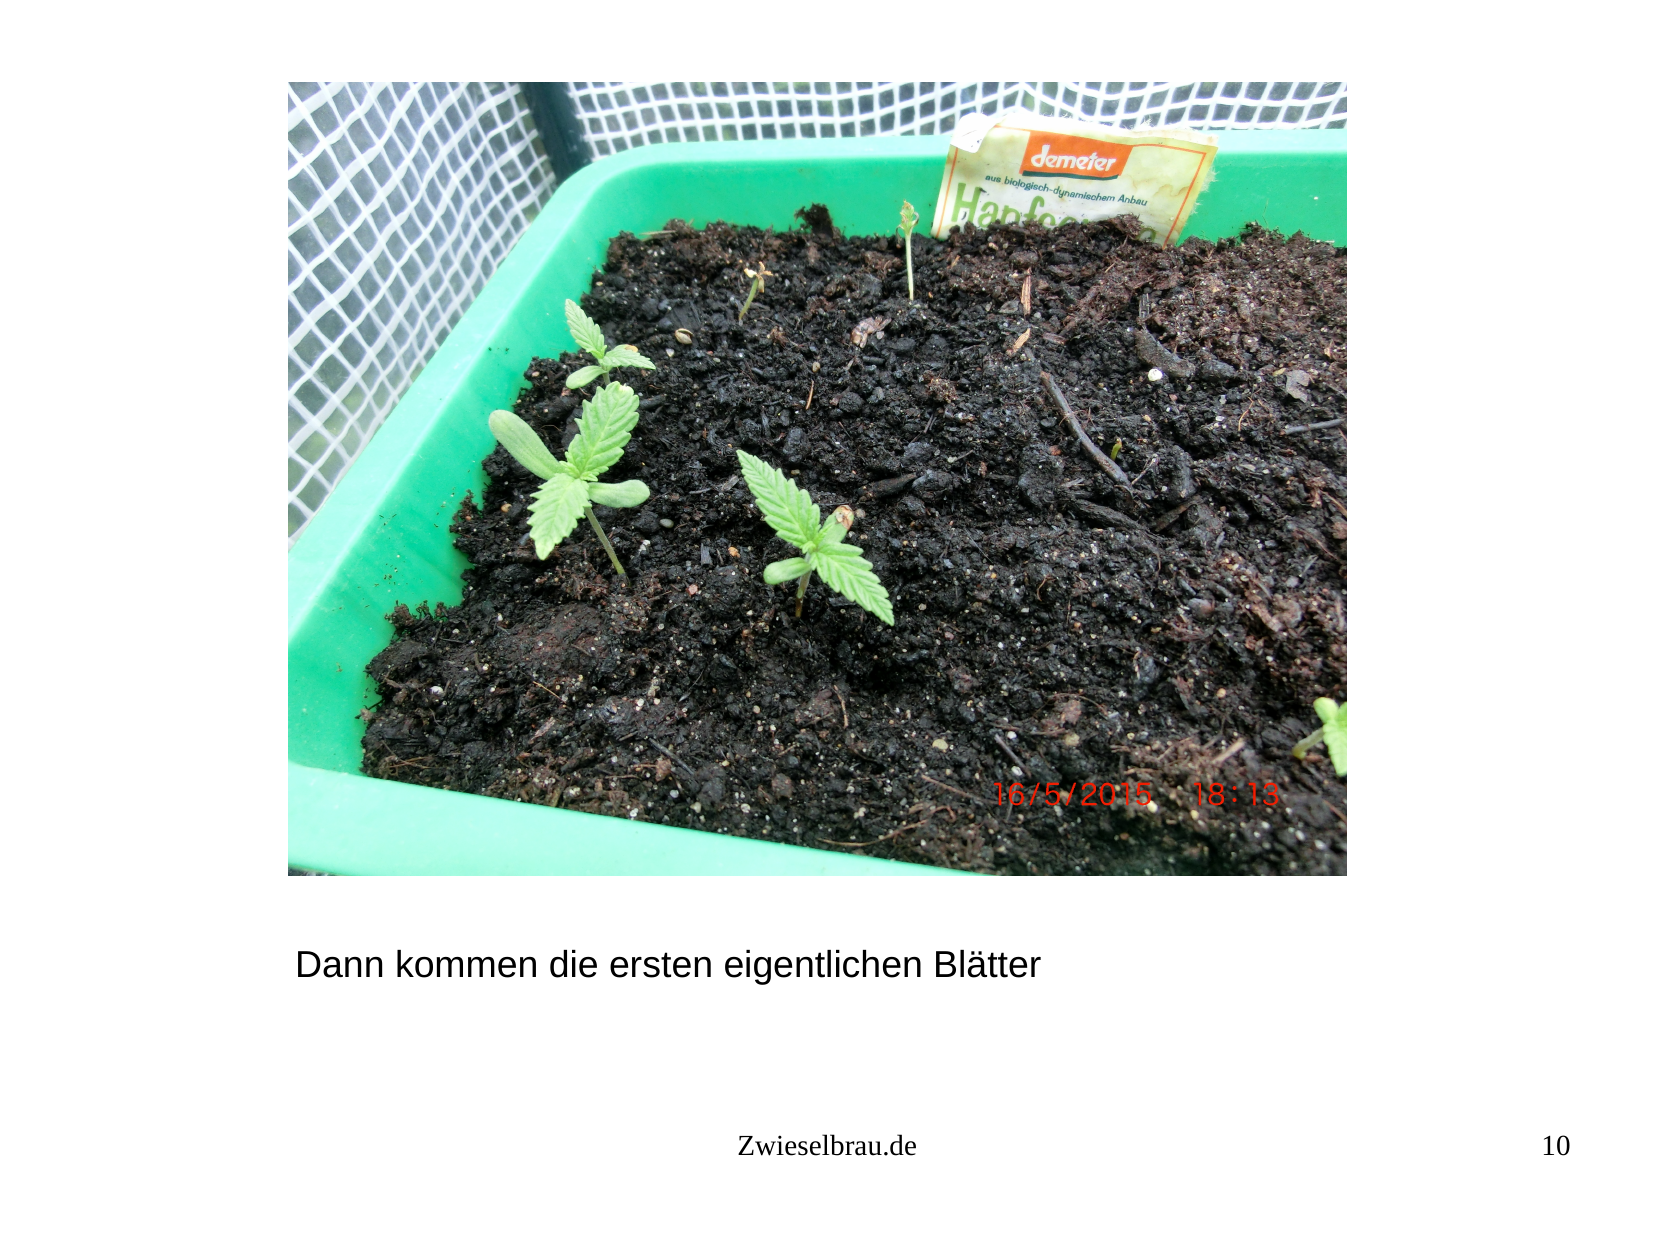

Dann kommen die ersten eigentlichen Blätter
Zwieselbrau.de
10